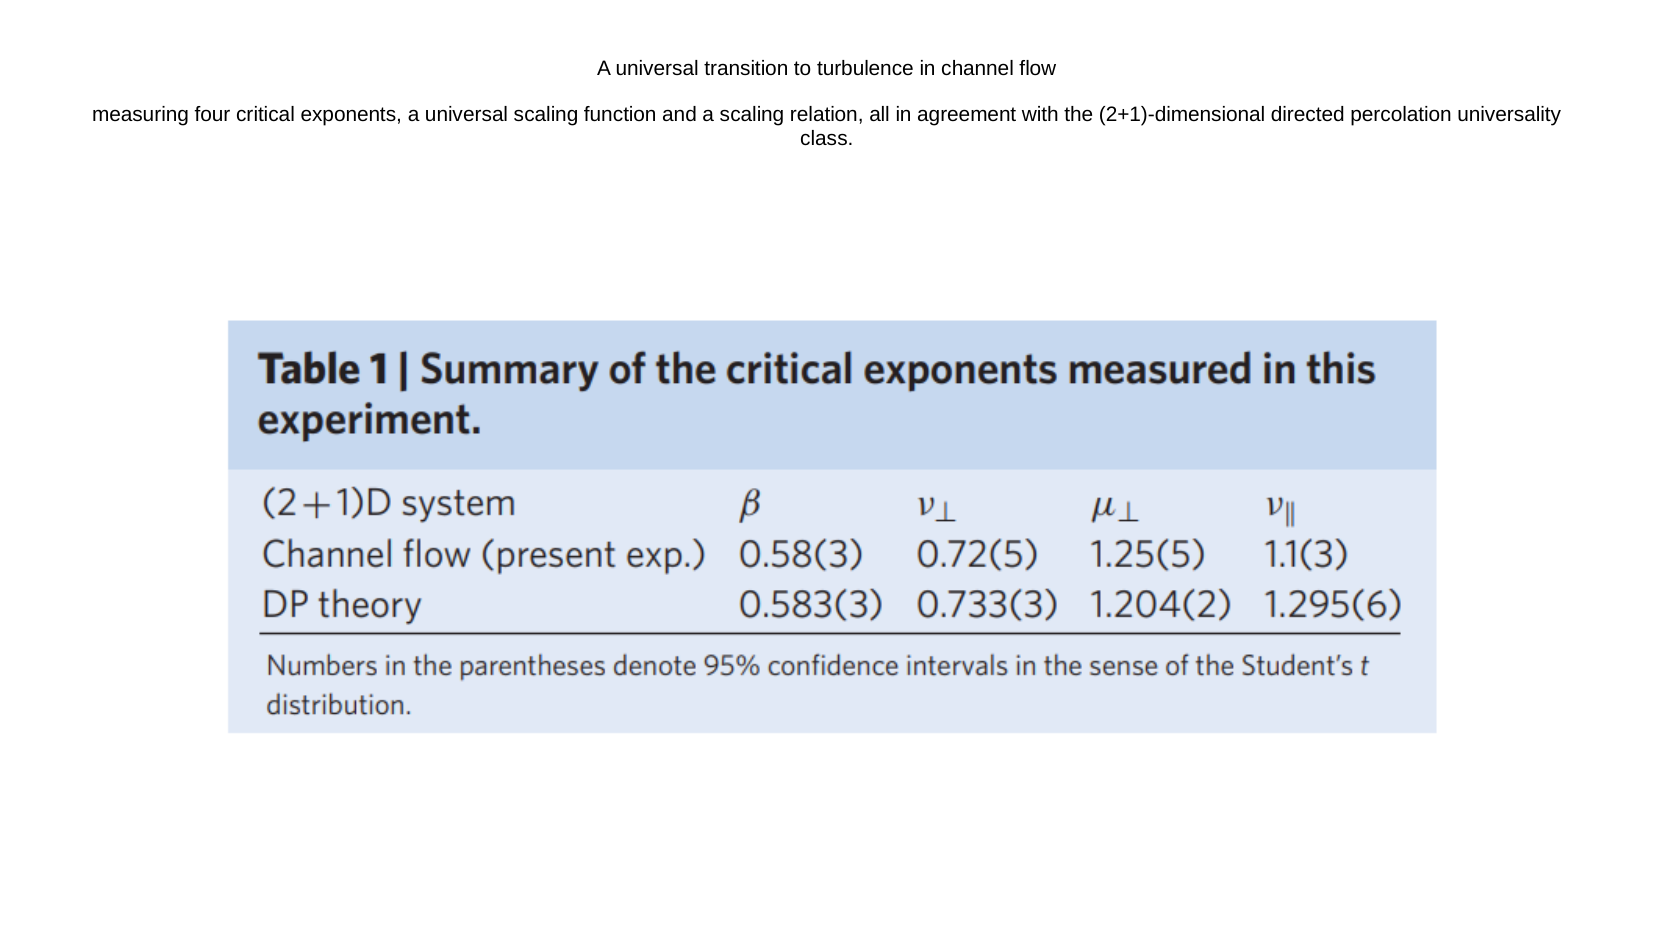

# A universal transition to turbulence in channel flow measuring four critical exponents, a universal scaling function and a scaling relation, all in agreement with the (2+1)-dimensional directed percolation universality class.